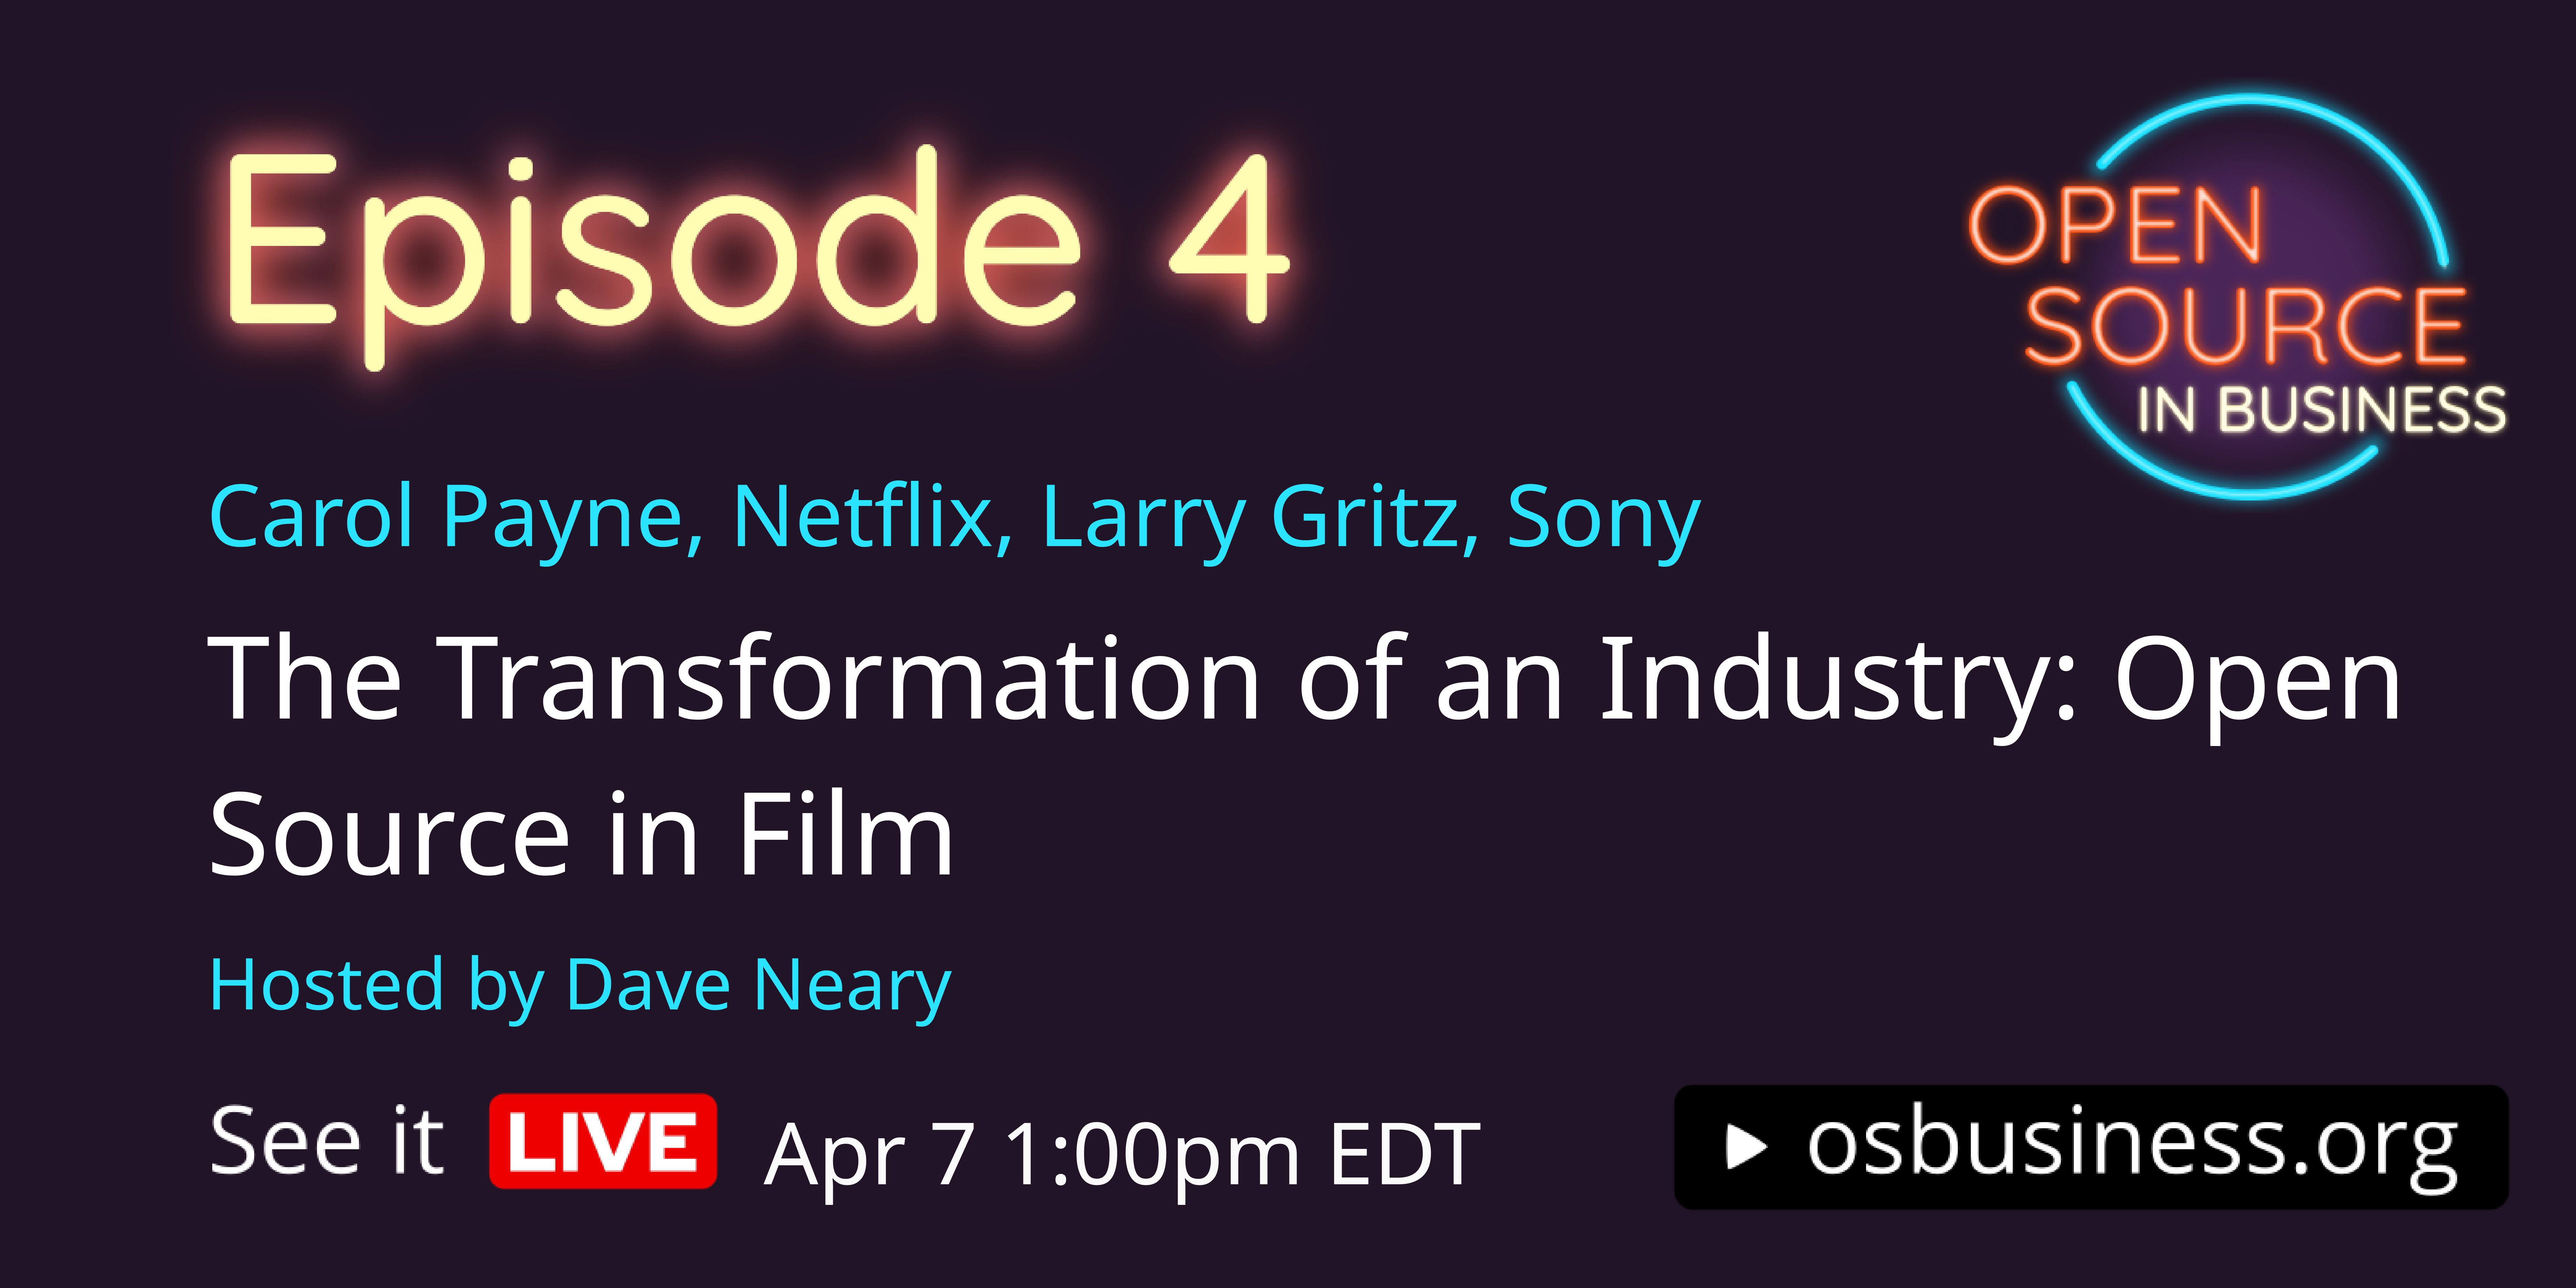

Carol Payne, Netflix, Larry Gritz, Sony
The Transformation of an Industry: Open Source in Film
Hosted by Dave Neary
Apr 7 1:00pm EDT